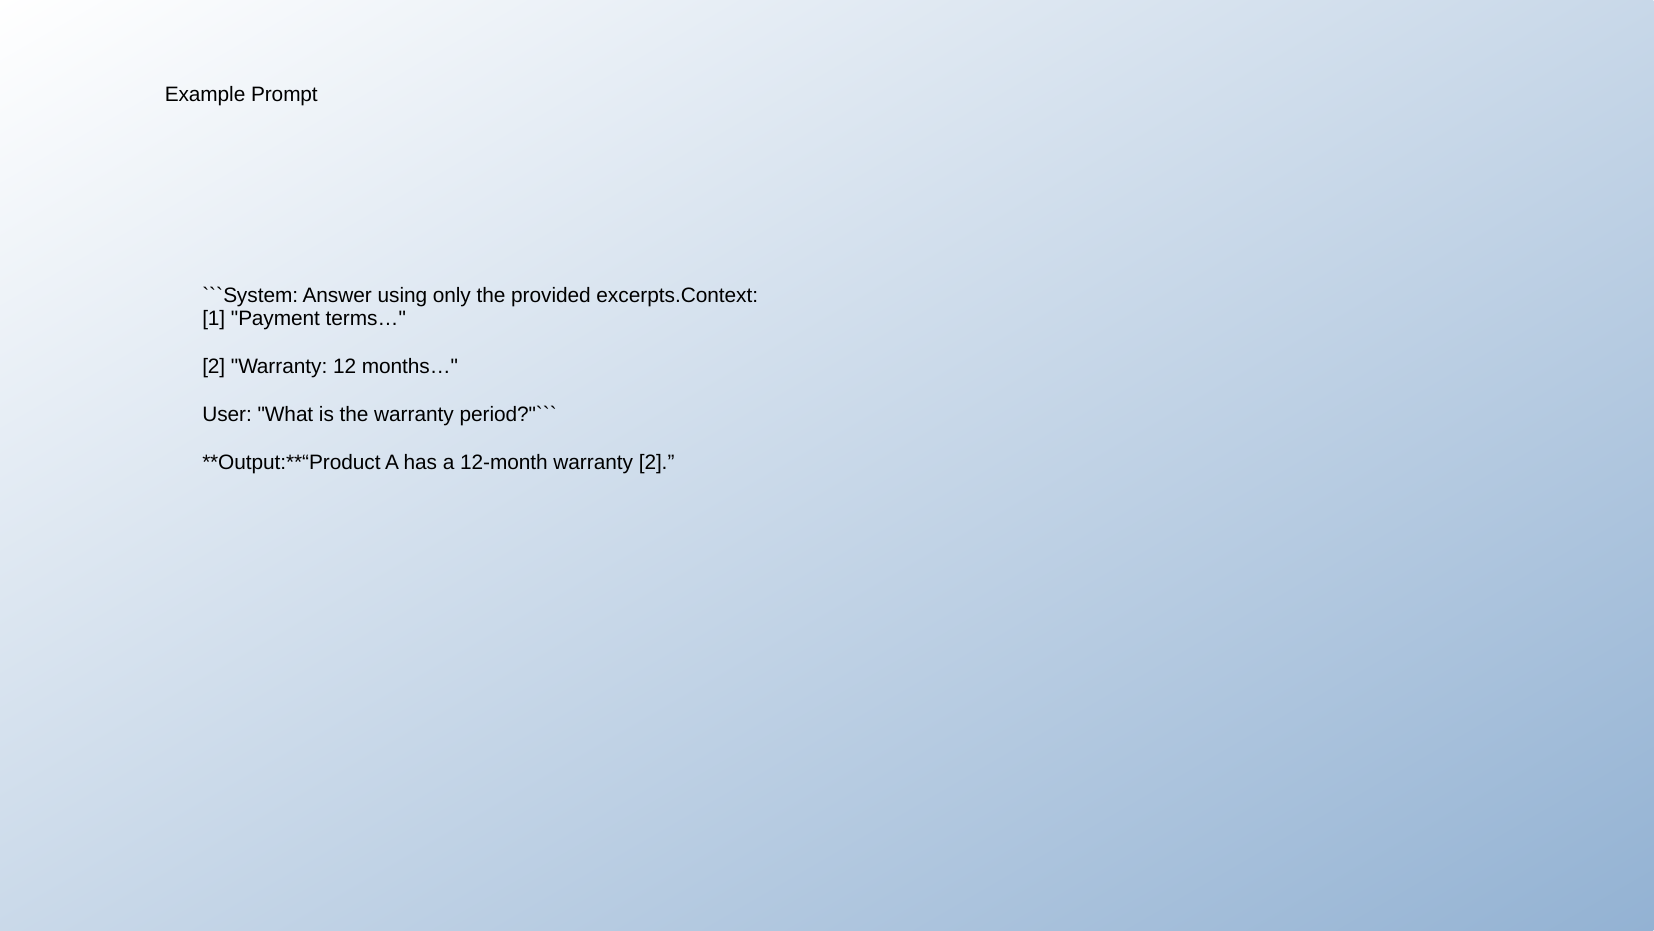

Example Prompt
```System: Answer using only the provided excerpts.Context:[1] "Payment terms…"
[2] "Warranty: 12 months…"
User: "What is the warranty period?"```
**Output:**“Product A has a 12-month warranty [2].”